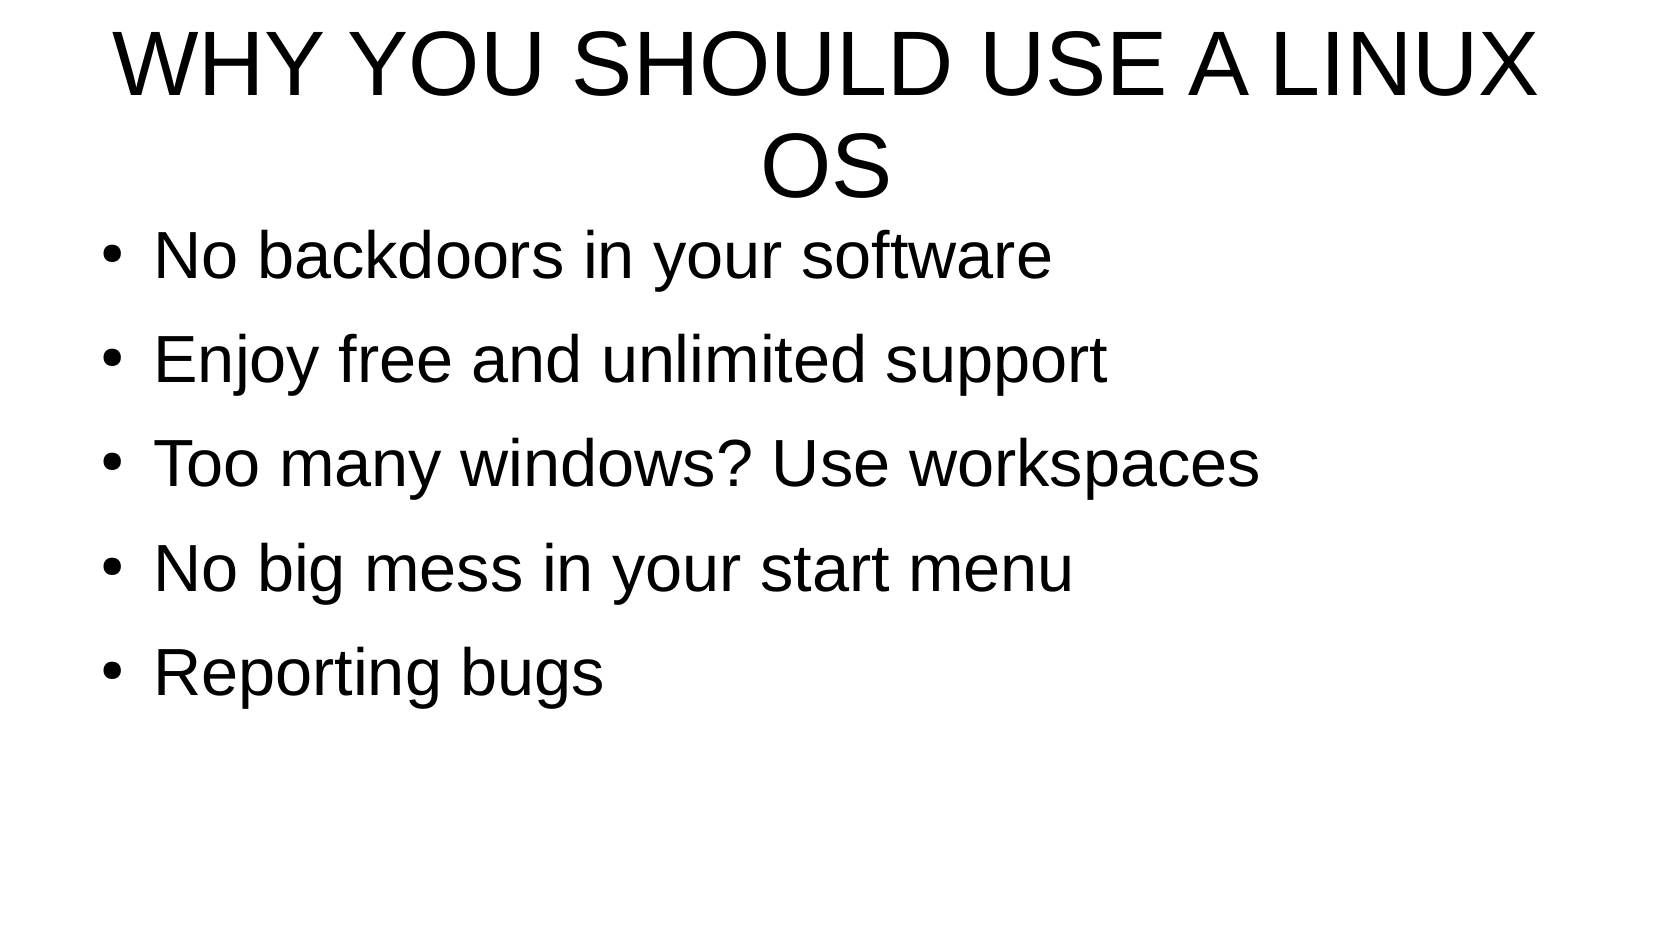

# WHY YOU SHOULD USE A LINUX OS
No backdoors in your software
Enjoy free and unlimited support
Too many windows? Use workspaces
No big mess in your start menu
Reporting bugs